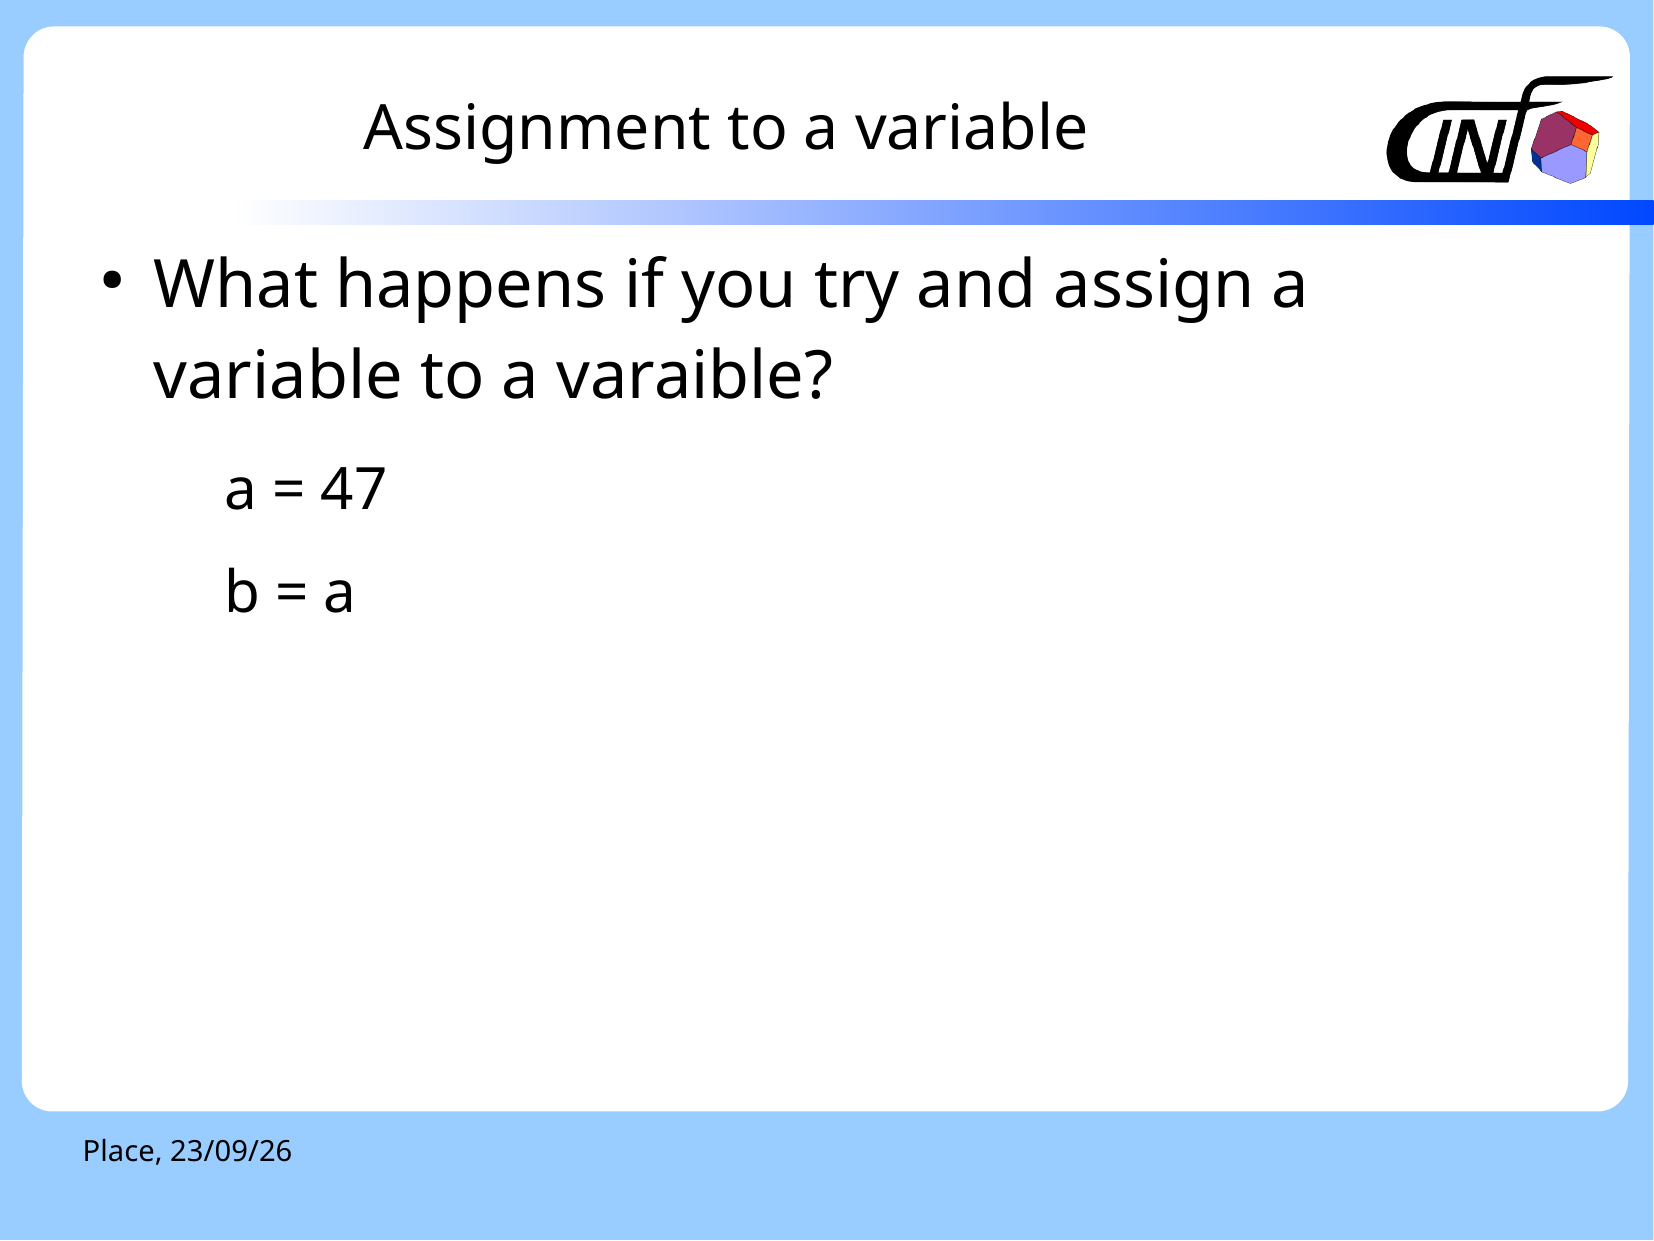

# Assignment to a variable
What happens if you try and assign a variable to a varaible?
a = 47
b = a